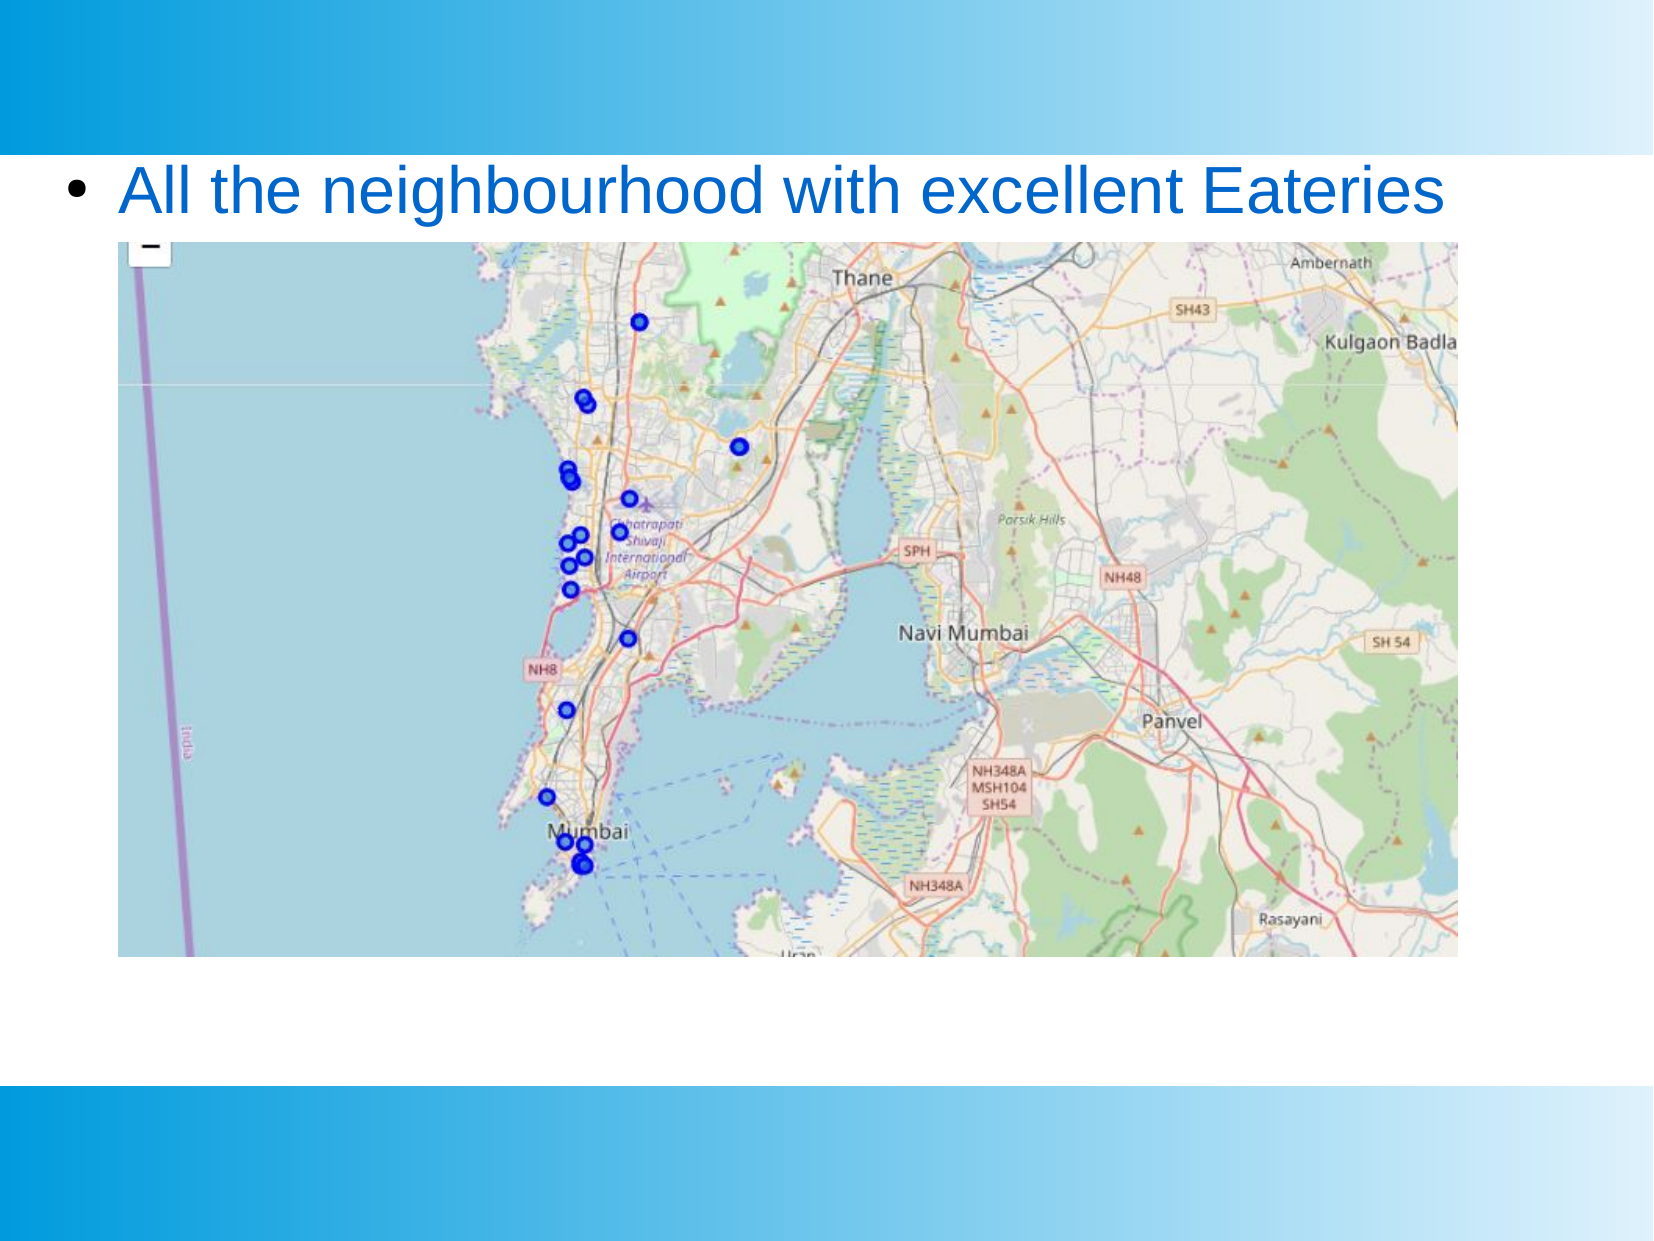

# All the neighbourhood with excellent Eateries